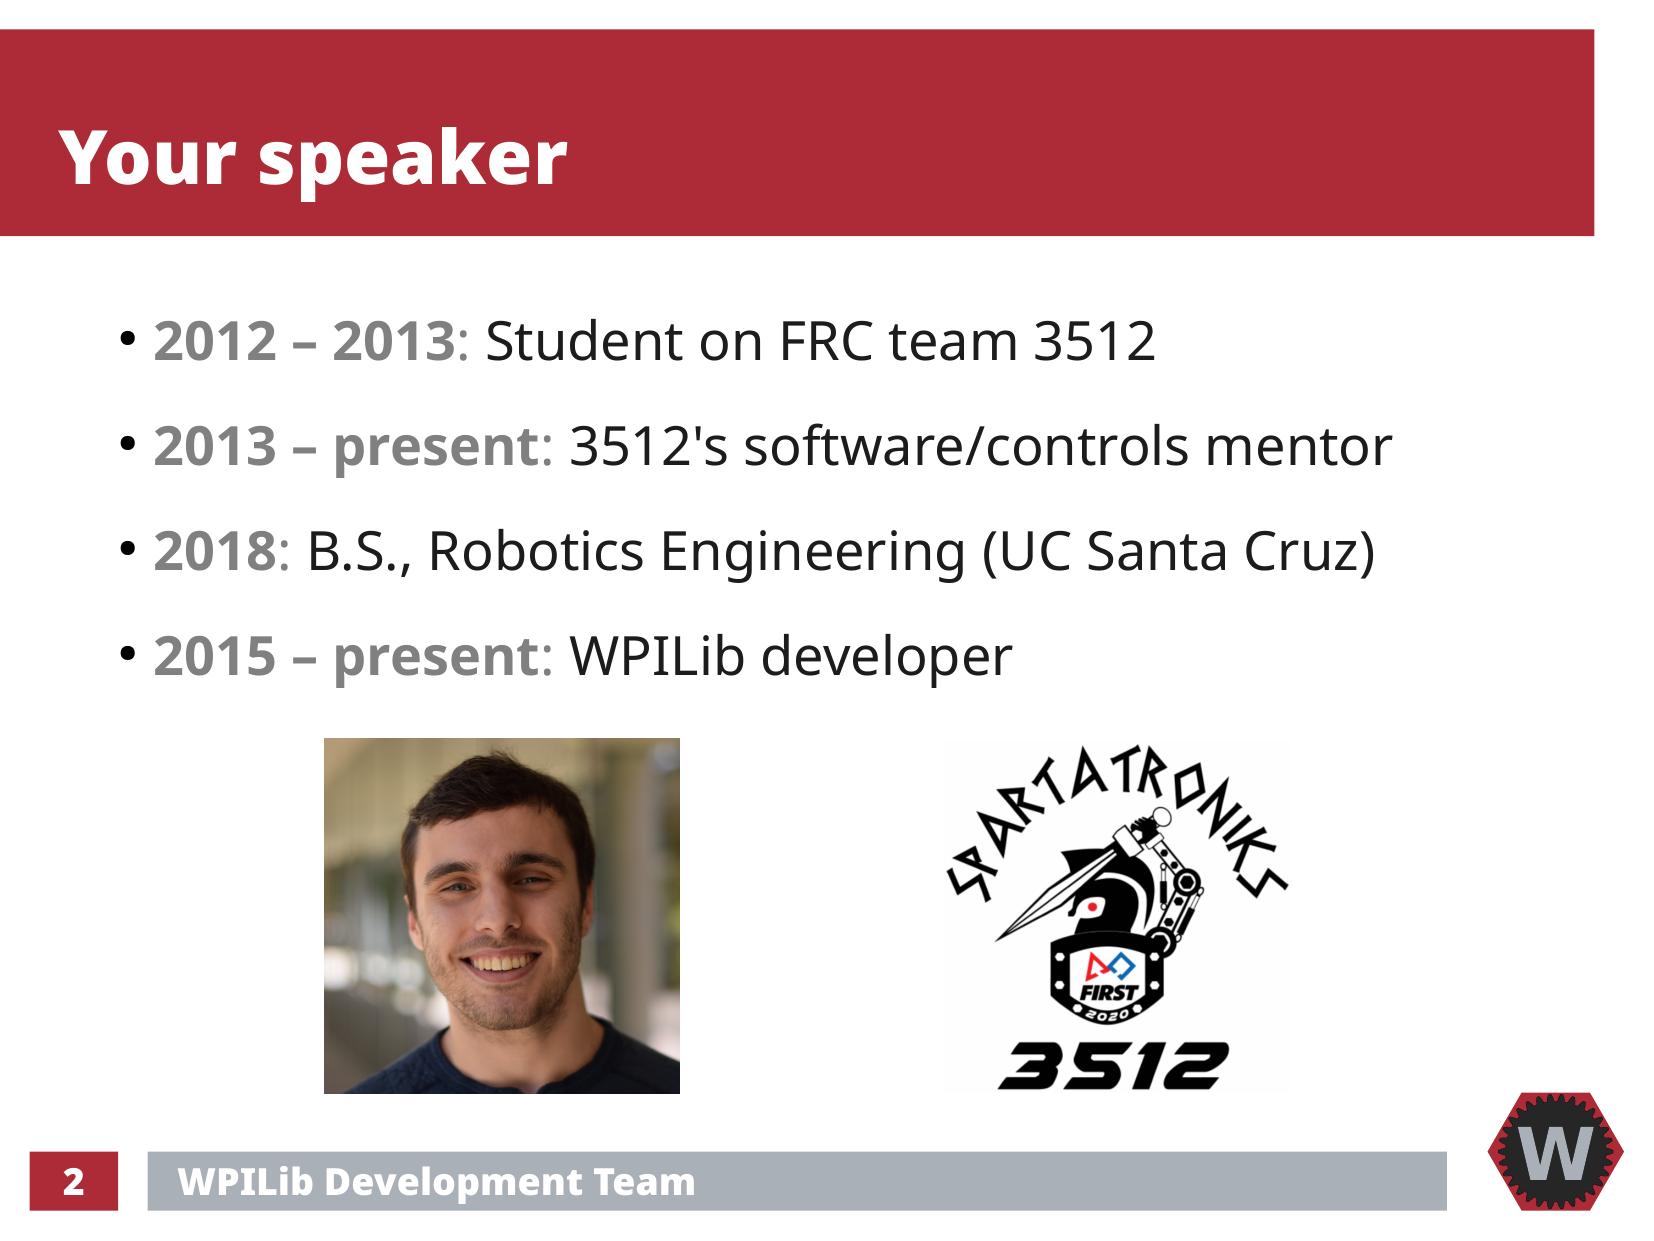

# Your speaker
2012 – 2013: Student on FRC team 3512
2013 – present: 3512's software/controls mentor
2018: B.S., Robotics Engineering (UC Santa Cruz)
2015 – present: WPILib developer